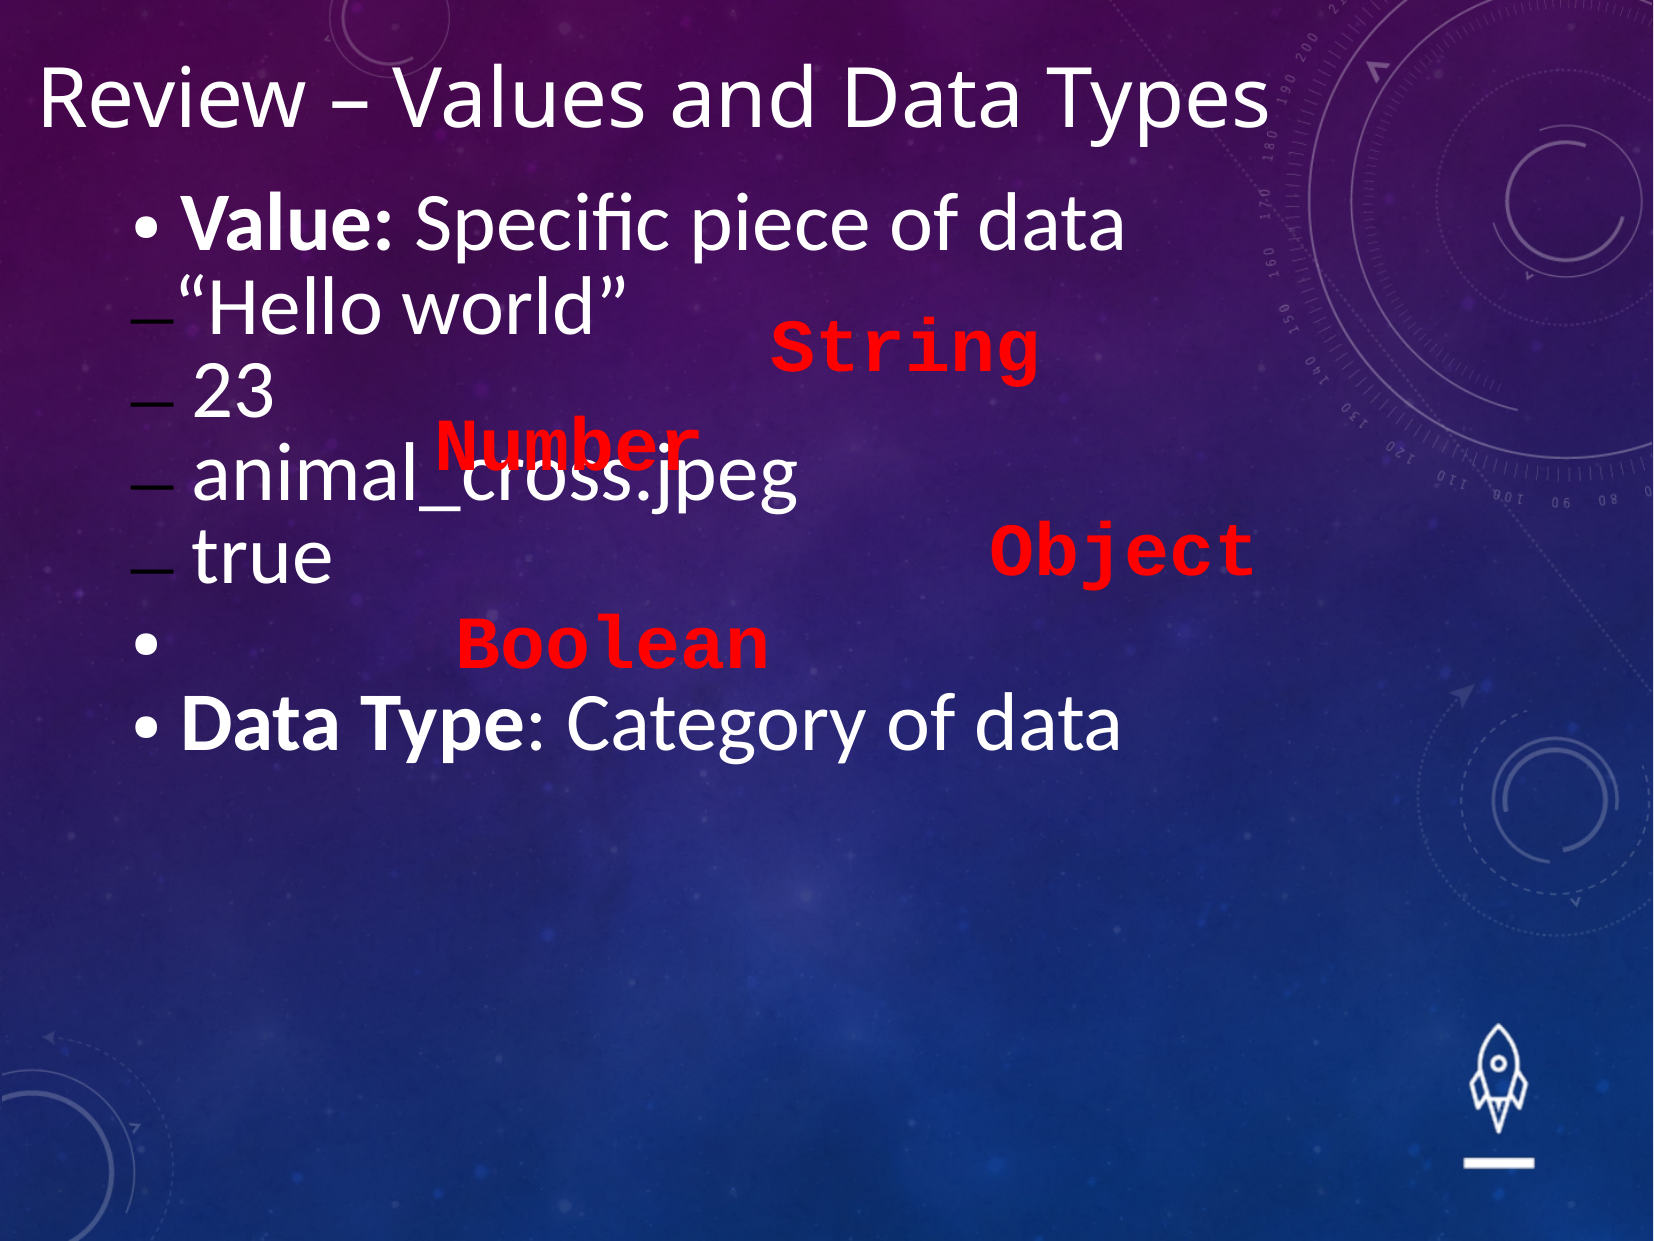

Review – Values and Data Types
 Value: Specific piece of data
“Hello world”
 23
 animal_cross.jpeg
 true
 Data Type: Category of data
String
Number
Object
Boolean